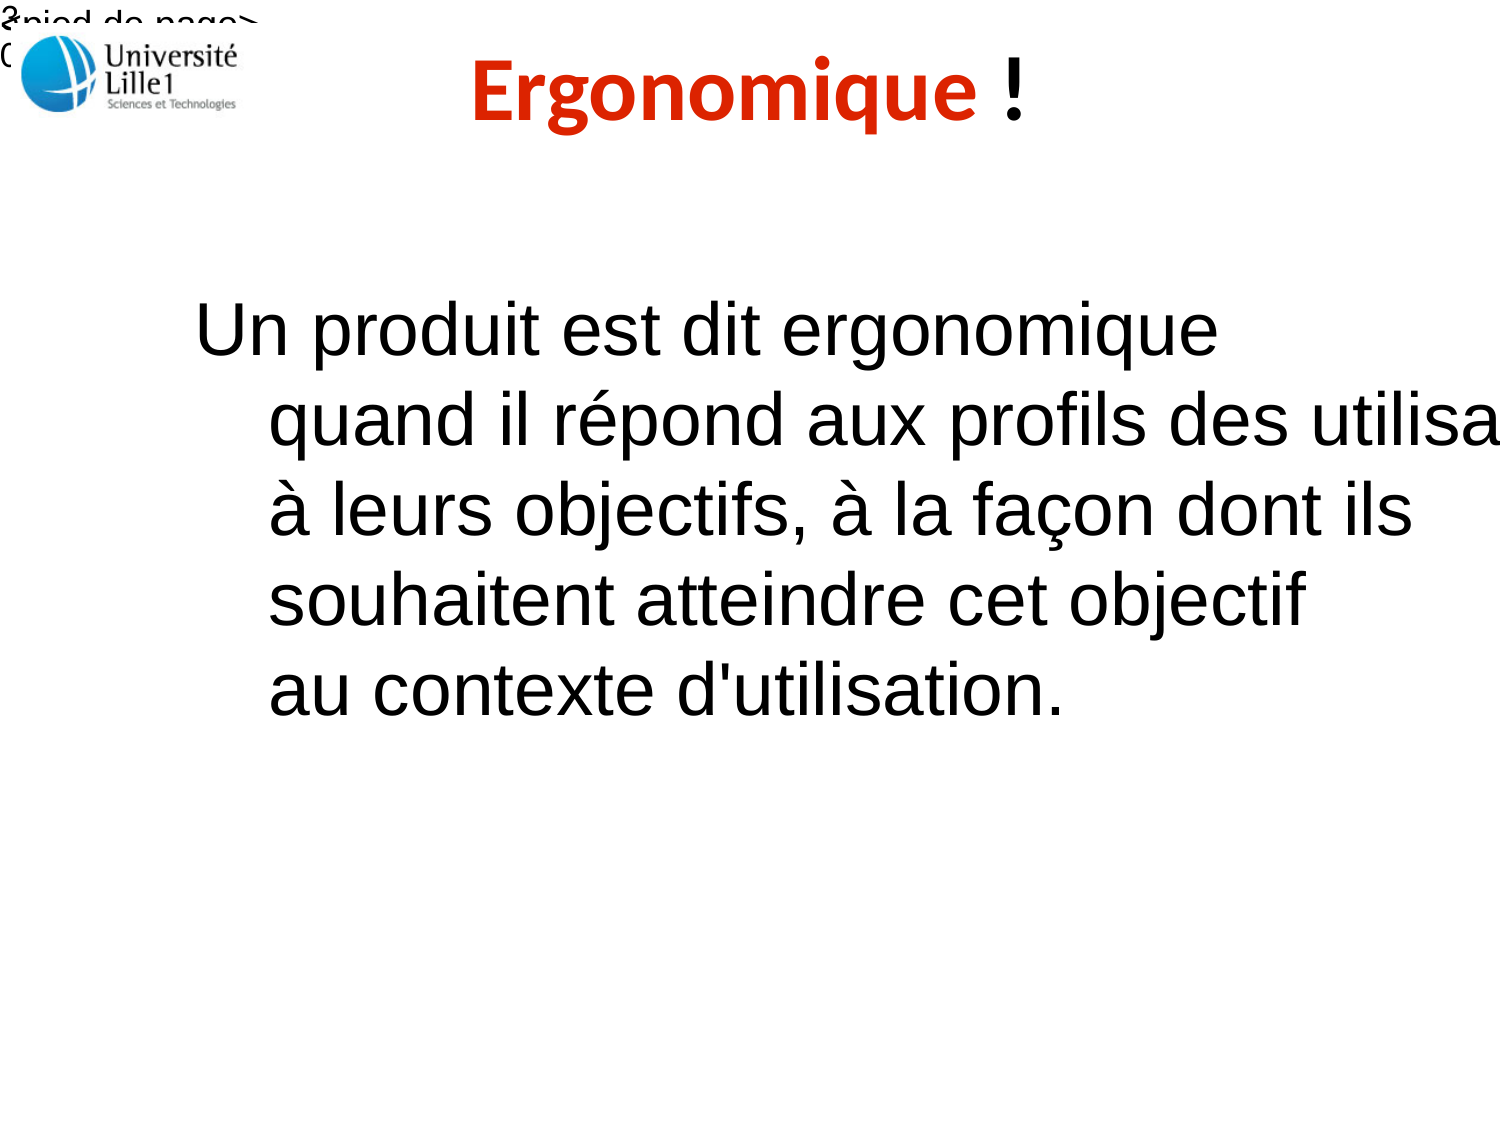

<pied de page>
Ergonomique !
	Un produit est dit ergonomique
		quand il répond aux profils des utilisateurs,
		à leurs objectifs, à la façon dont ils
		souhaitent atteindre cet objectif
		au contexte d'utilisation.